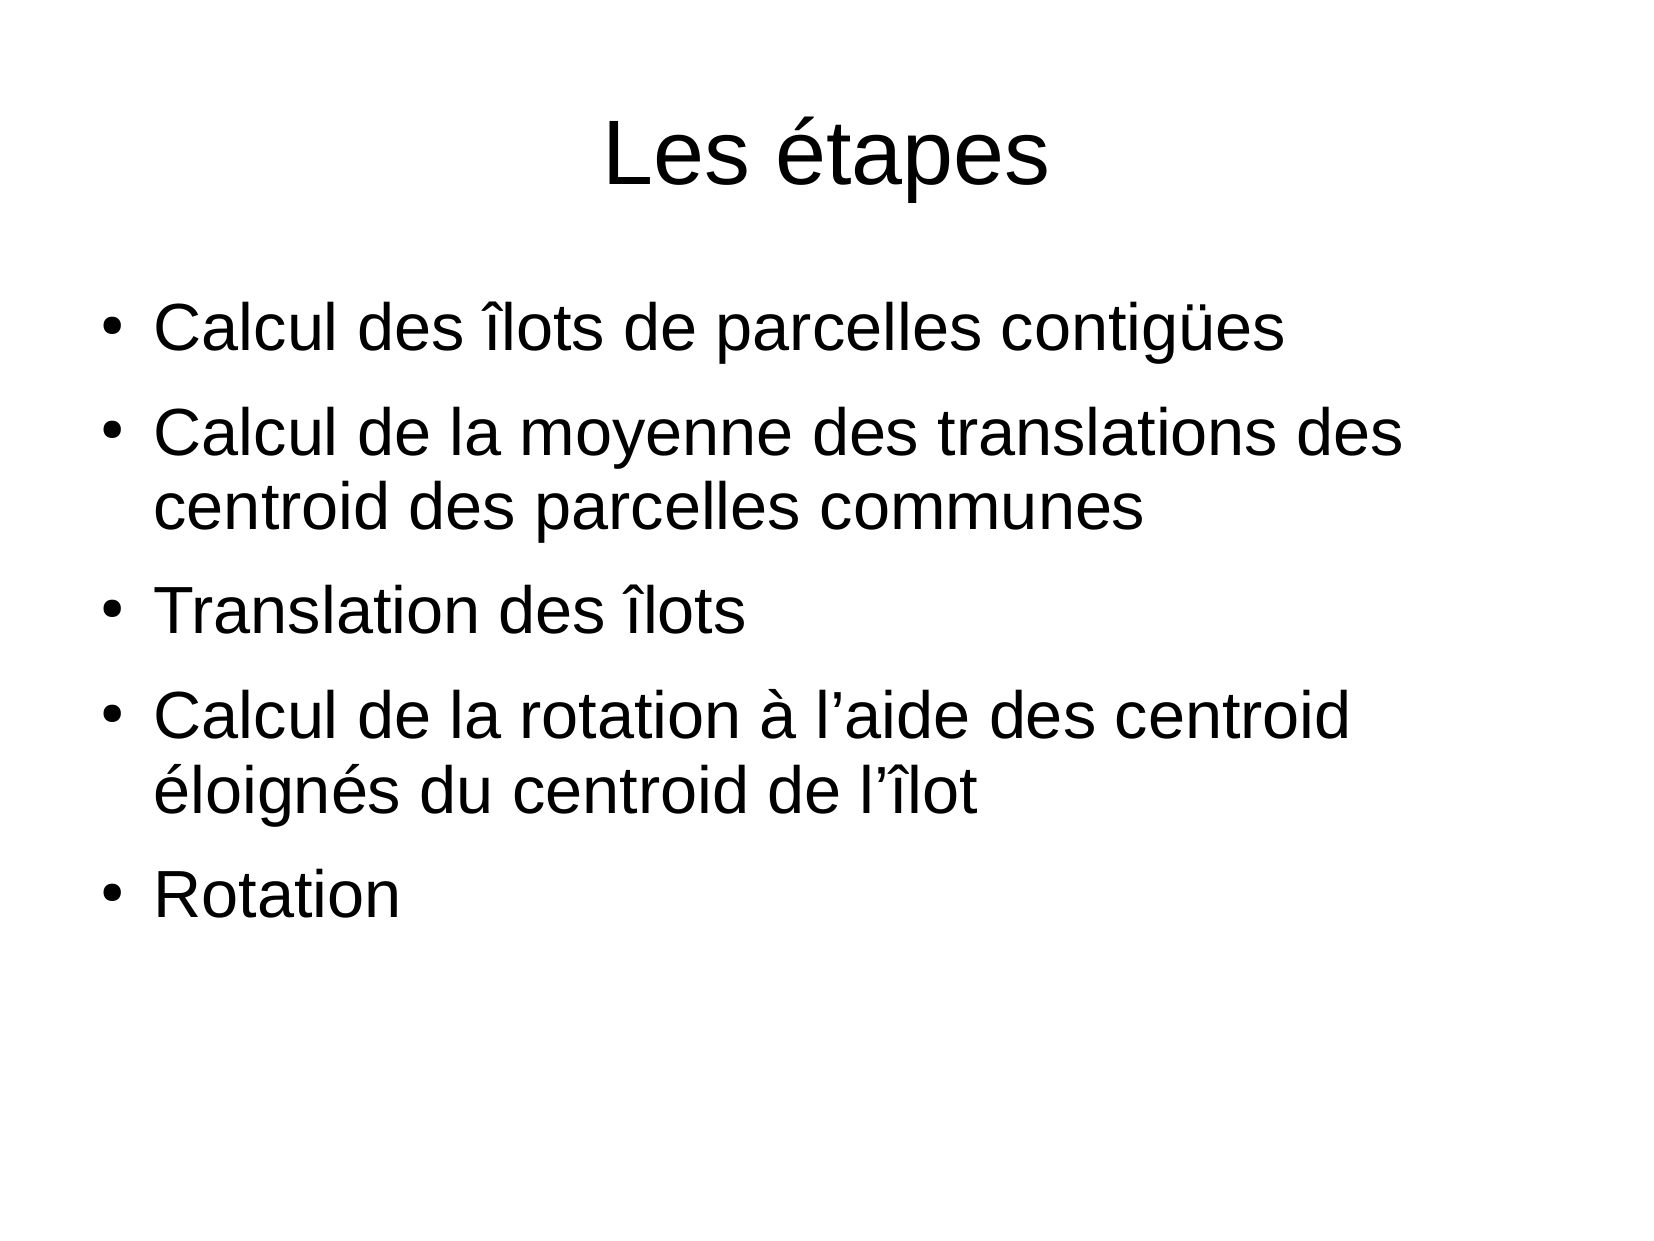

# Les étapes
Calcul des îlots de parcelles contigües
Calcul de la moyenne des translations des centroid des parcelles communes
Translation des îlots
Calcul de la rotation à l’aide des centroid éloignés du centroid de l’îlot
Rotation